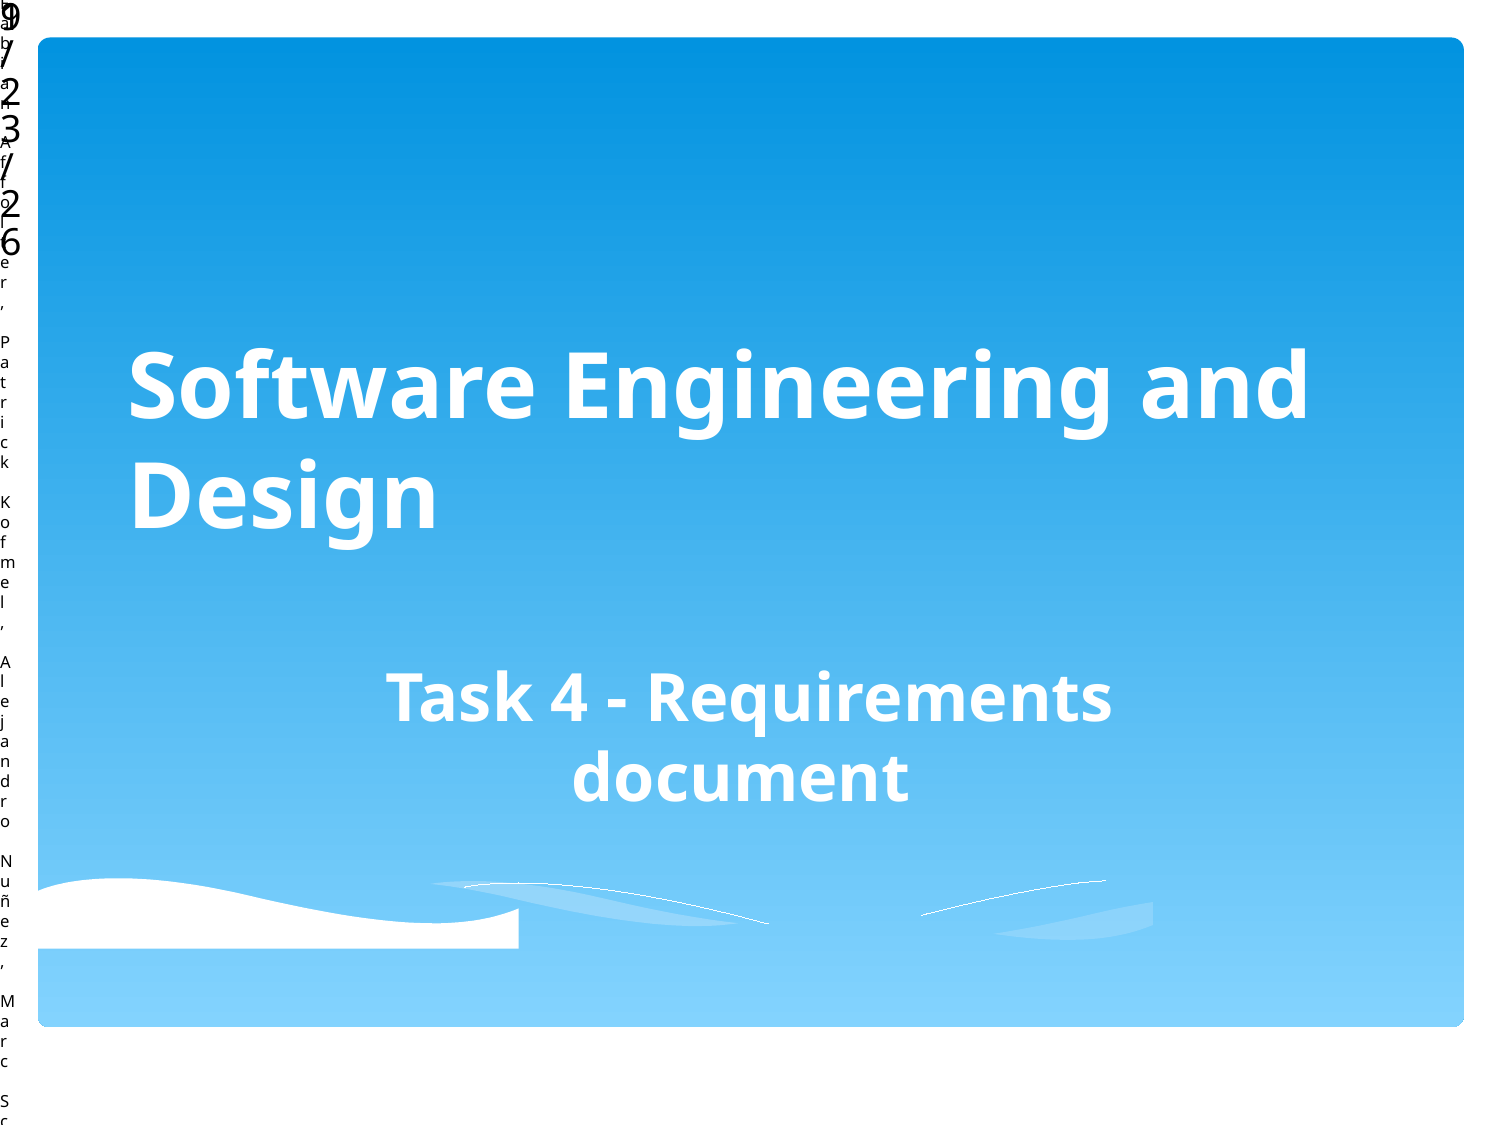

Fabian Affolter, Patrick Kofmel, Alejandro Nuñez, Marc Schärer, Arthur van Ommen
# Software Engineering and Design
Task 4 - Requirements document